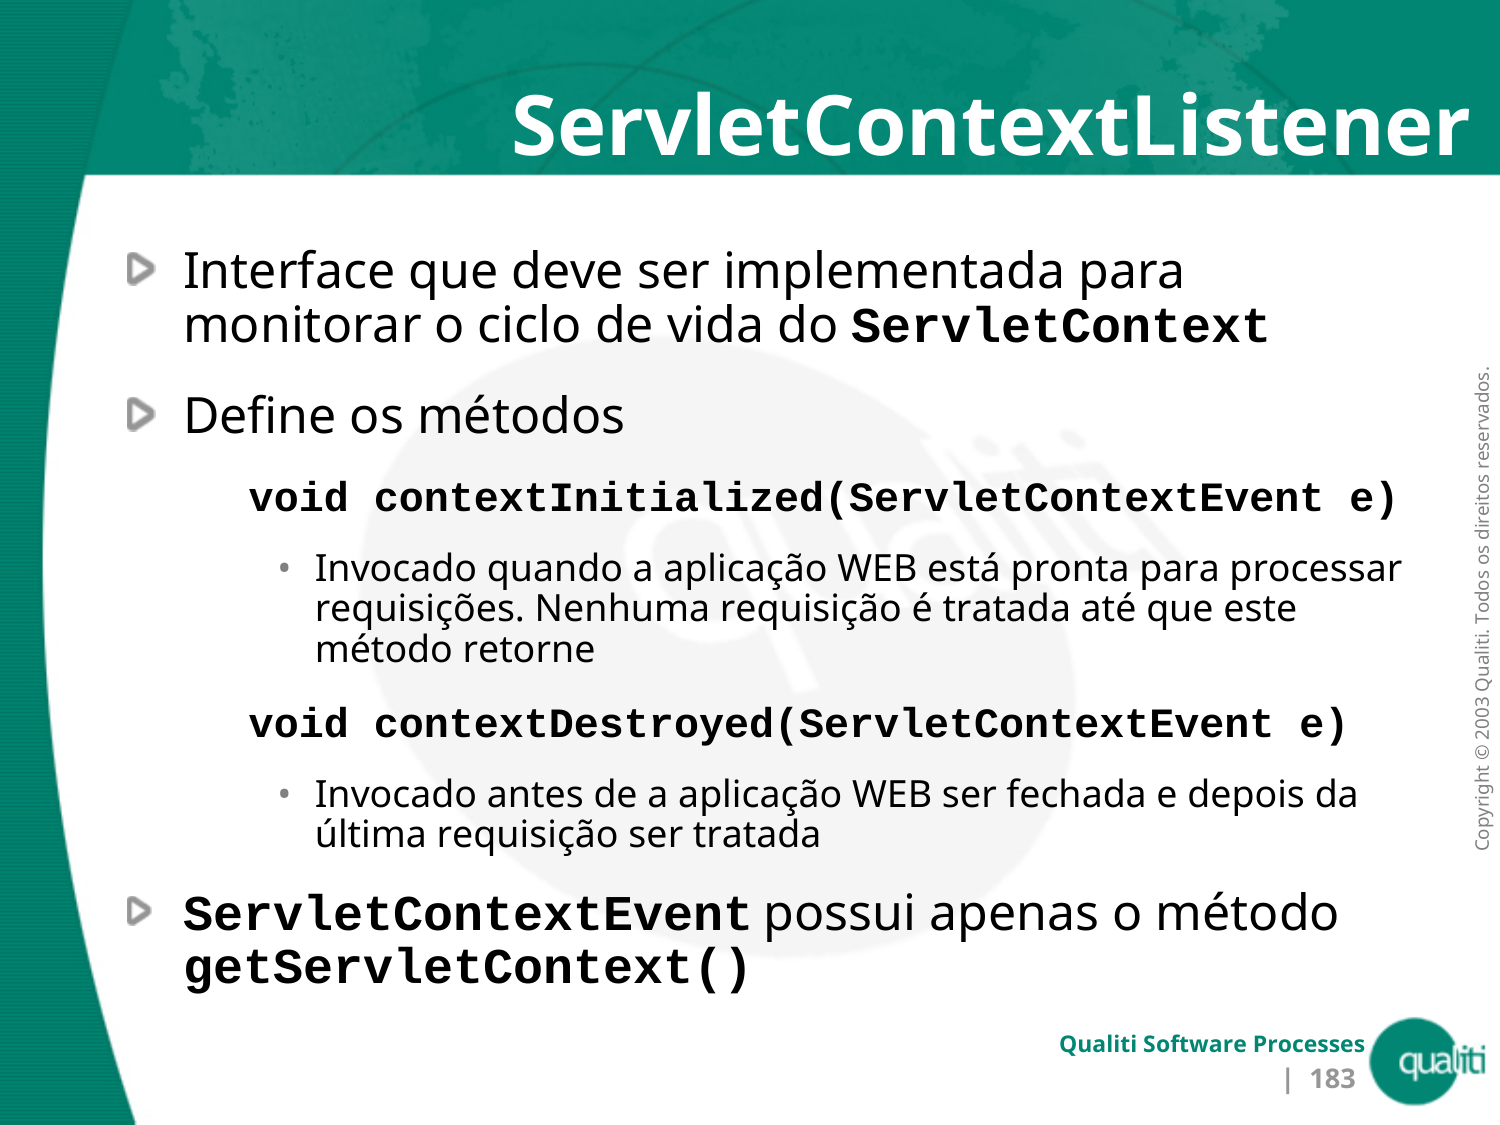

# ServletContextListener
Interface que deve ser implementada para monitorar o ciclo de vida do ServletContext
Define os métodos
void contextInitialized(ServletContextEvent e)‏
Invocado quando a aplicação WEB está pronta para processar requisições. Nenhuma requisição é tratada até que este método retorne
void contextDestroyed(ServletContextEvent e)‏
Invocado antes de a aplicação WEB ser fechada e depois da última requisição ser tratada
ServletContextEvent possui apenas o método getServletContext()